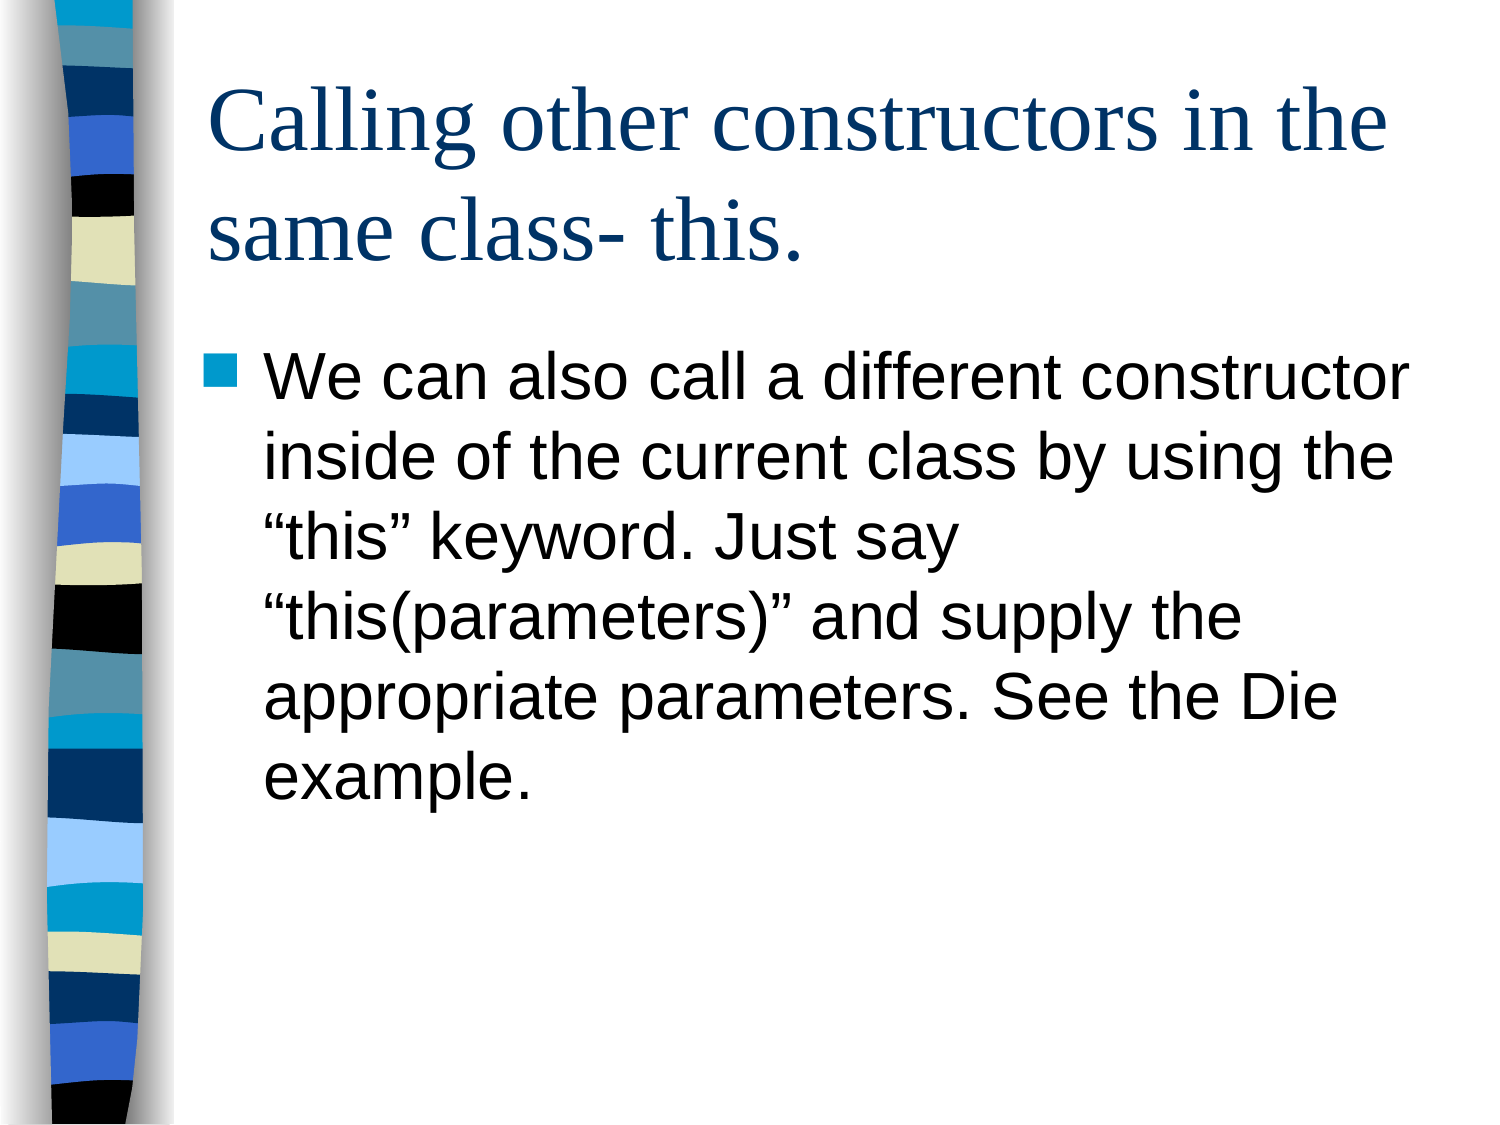

# Calling other constructors in the same class- this.
We can also call a different constructor inside of the current class by using the “this” keyword. Just say “this(parameters)” and supply the appropriate parameters. See the Die example.